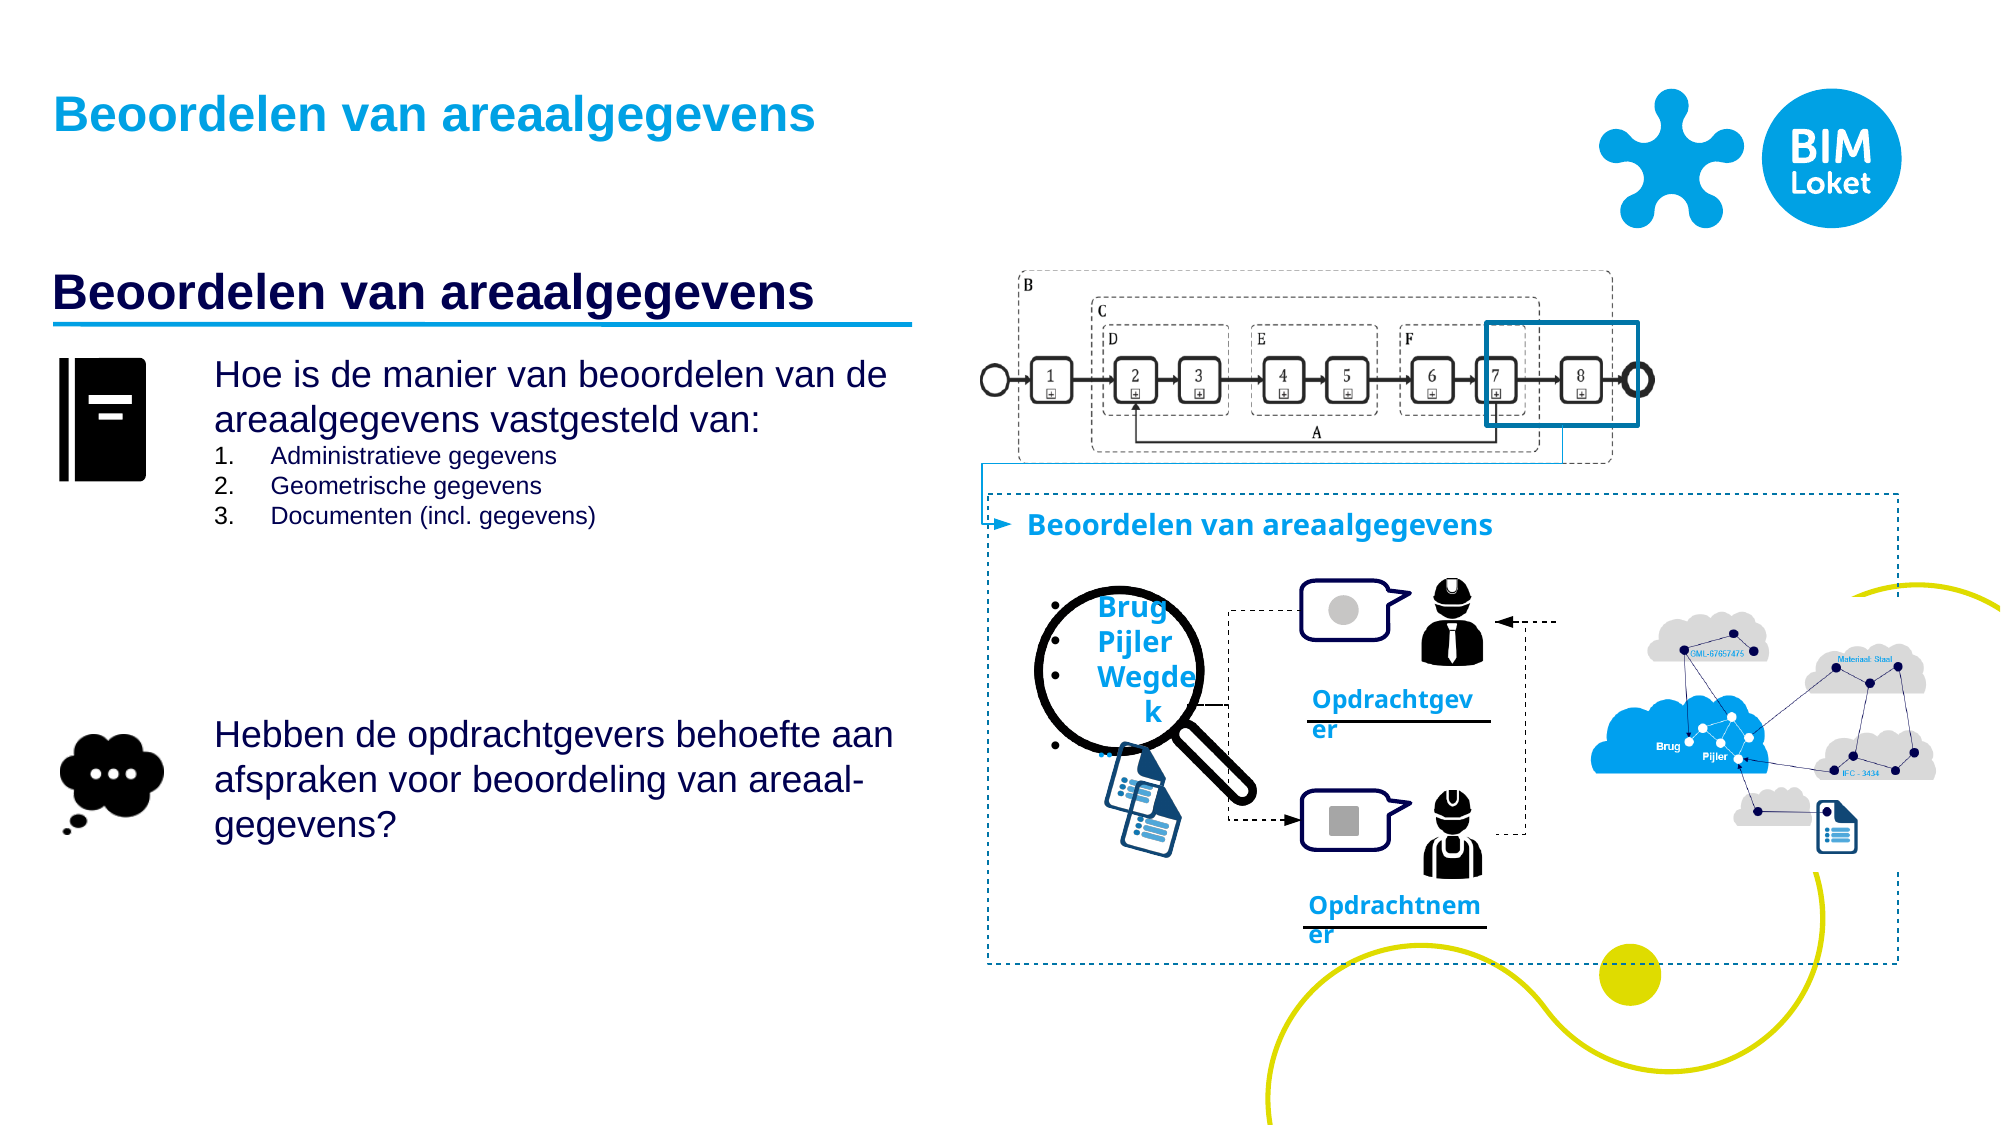

# Beoordelen van areaalgegevens
Beoordelen van areaalgegevens
Hoe is de manier van beoordelen van de areaalgegevens vastgesteld van:
Administratieve gegevens
Geometrische gegevens
Documenten (incl. gegevens)
Hebben de opdrachtgevers behoefte aan afspraken voor beoordeling van areaal-gegevens?
Beoordelen van areaalgegevens
Brug
Pijler
Wegdek
..
Opdrachtgever
Opdrachtnemer